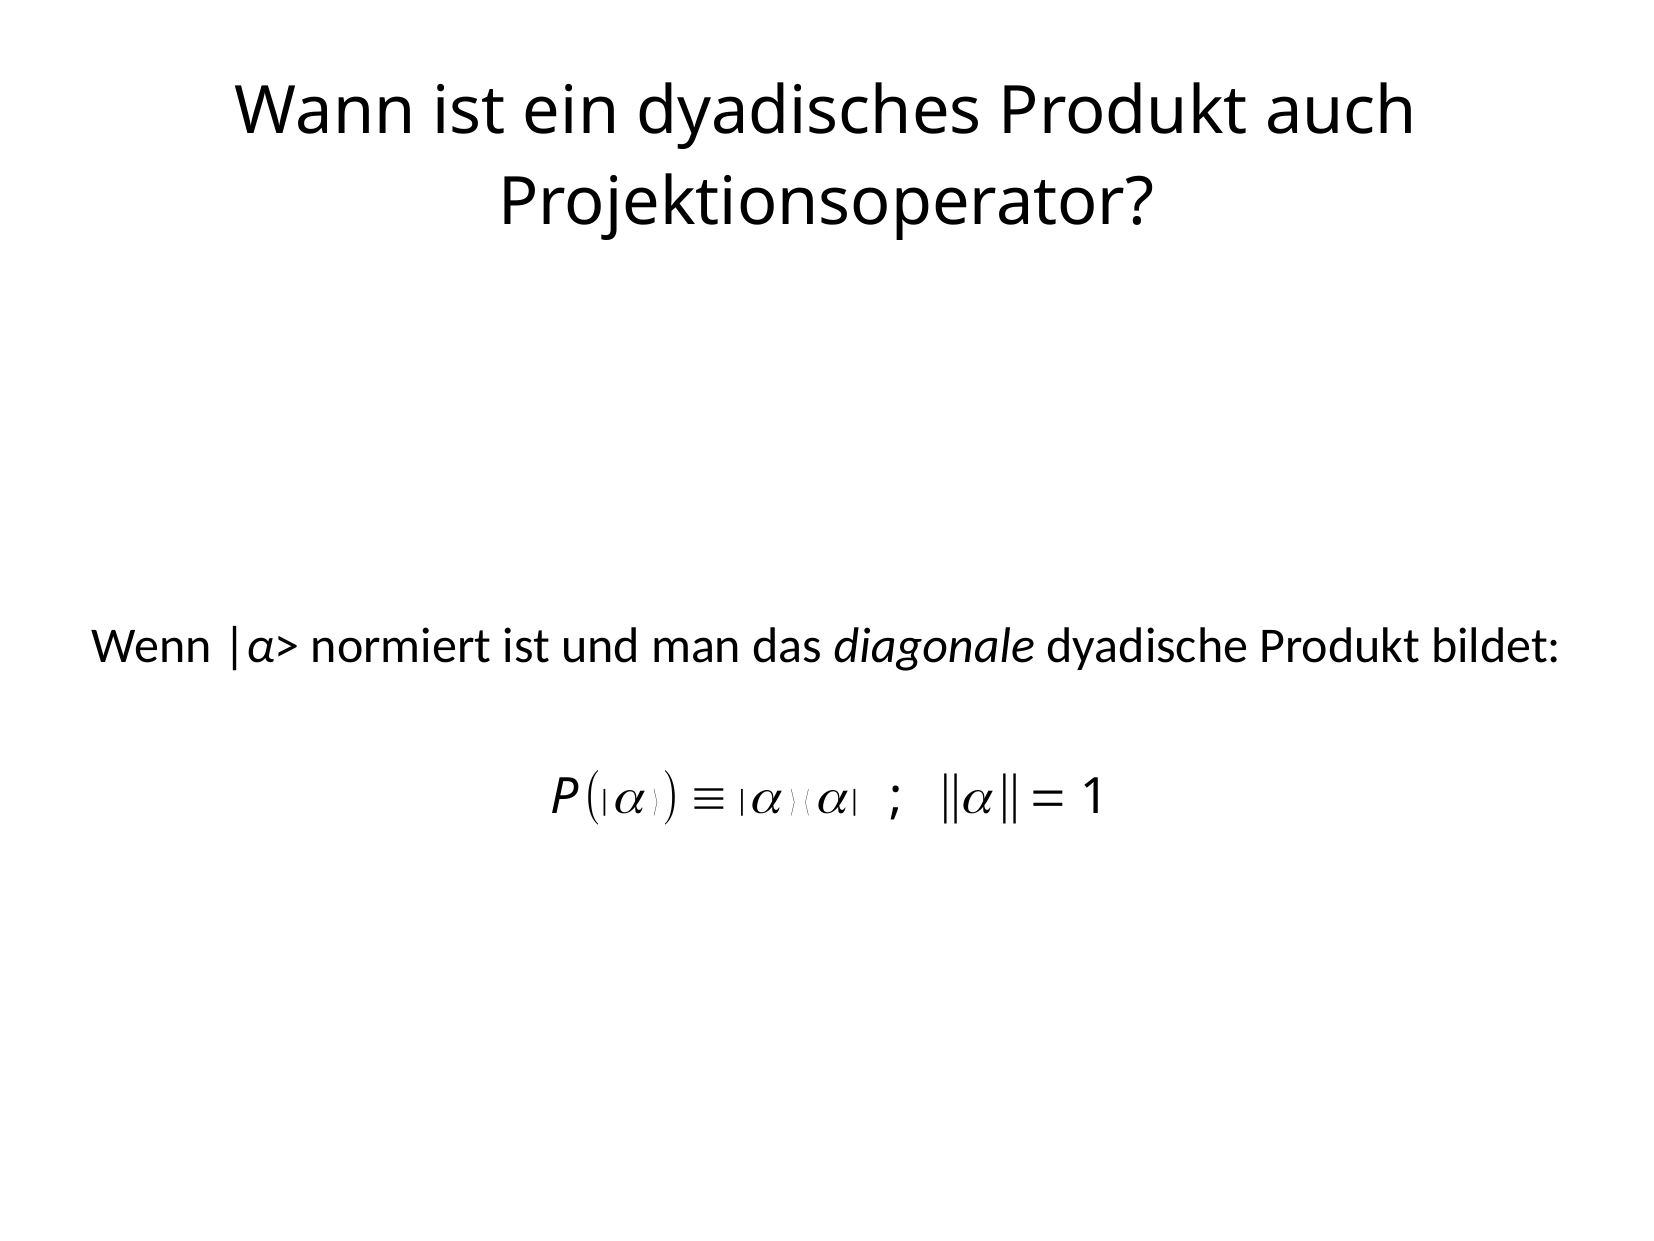

# Wann ist ein dyadisches Produkt auch Projektionsoperator?
Wenn |α> normiert ist und man das diagonale dyadische Produkt bildet: